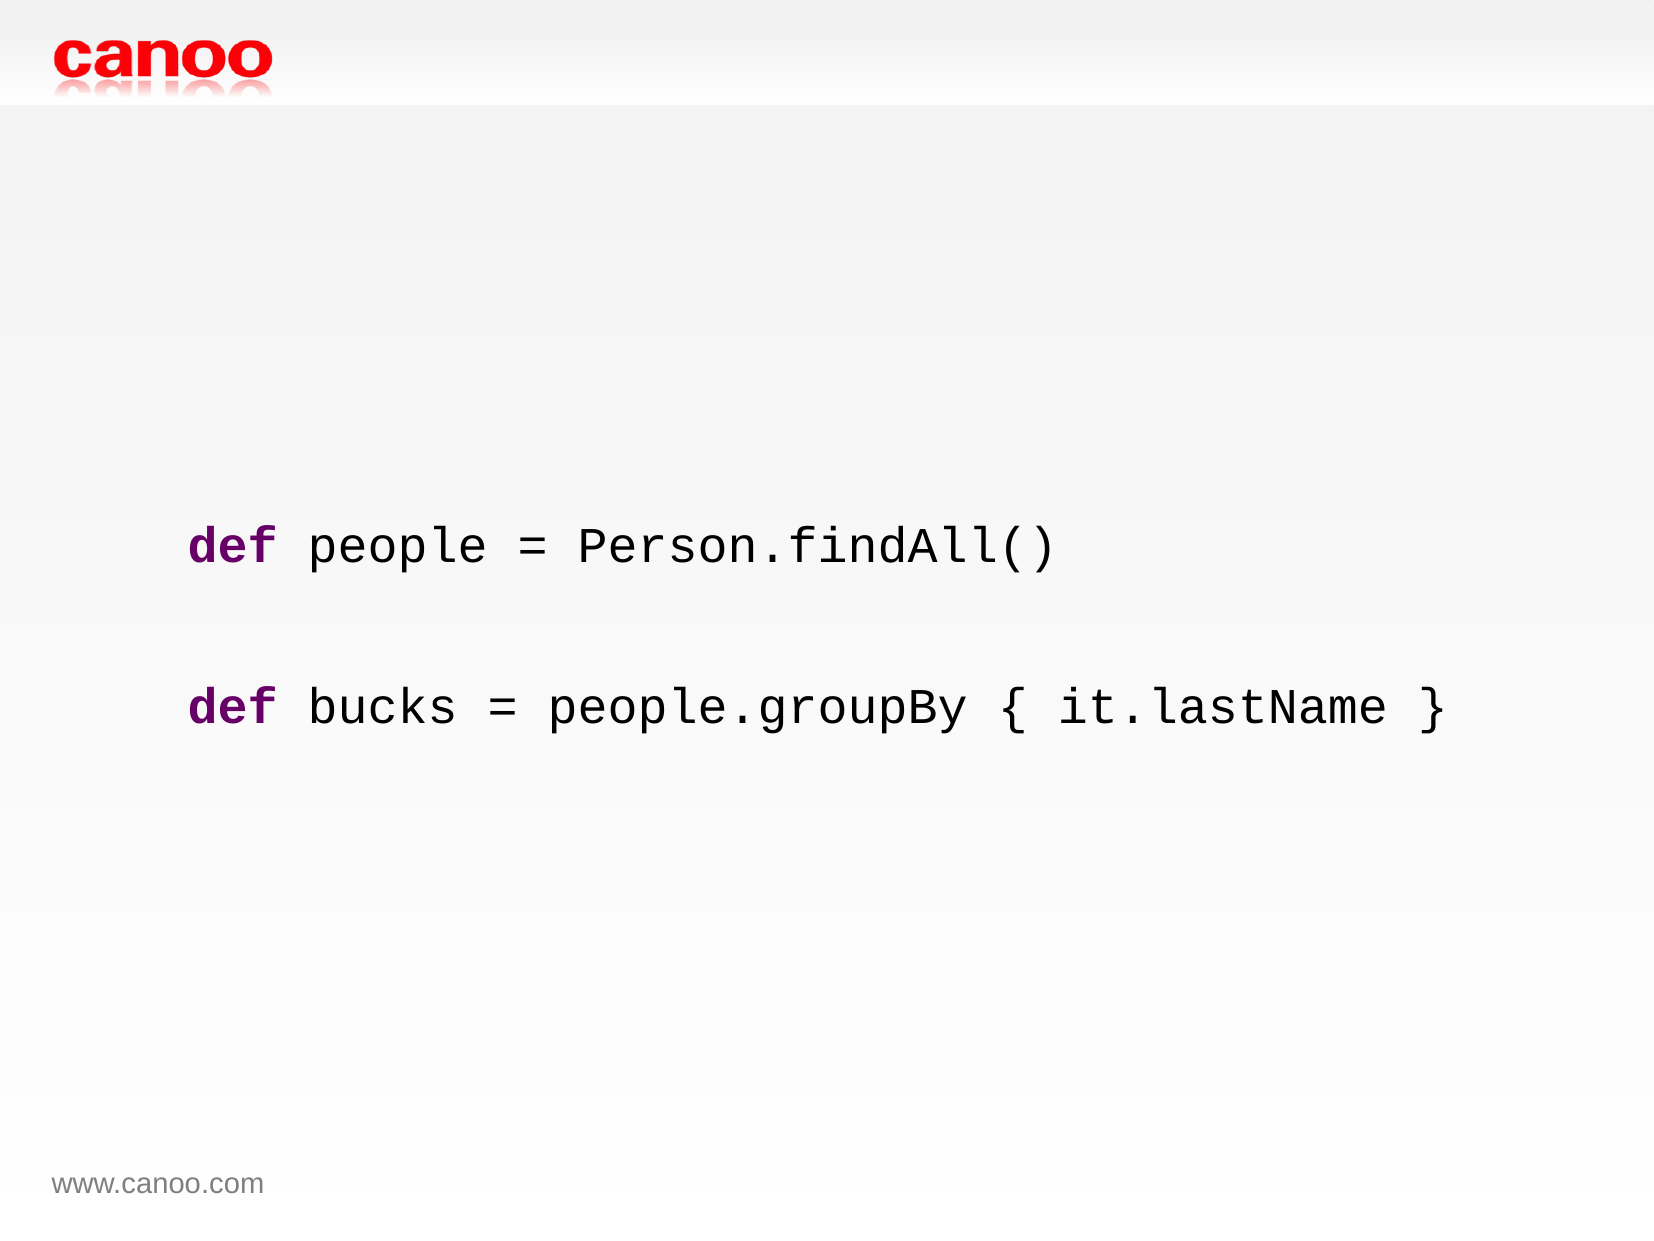

def people = Person.findAll()
def bucks = people.groupBy { it.lastName }